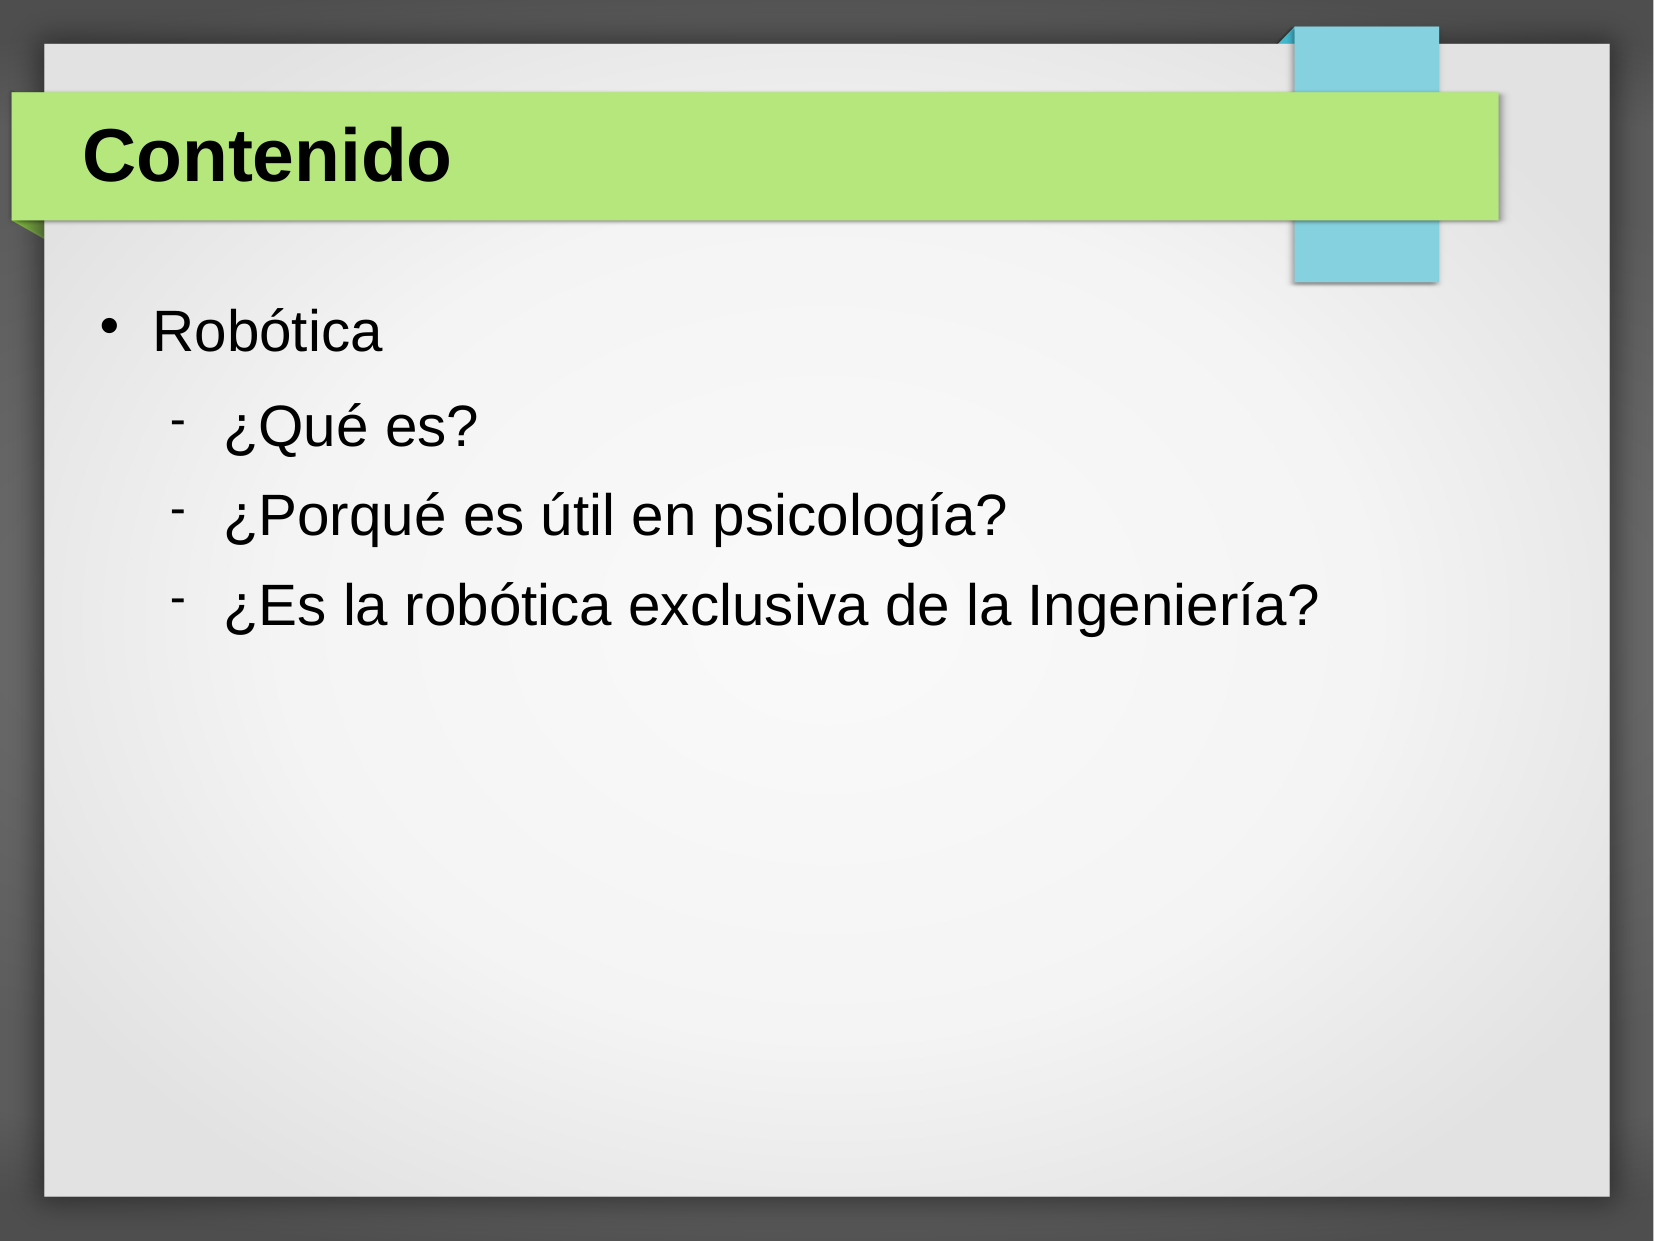

# Contenido
Robótica
¿Qué es?
¿Porqué es útil en psicología?
¿Es la robótica exclusiva de la Ingeniería?